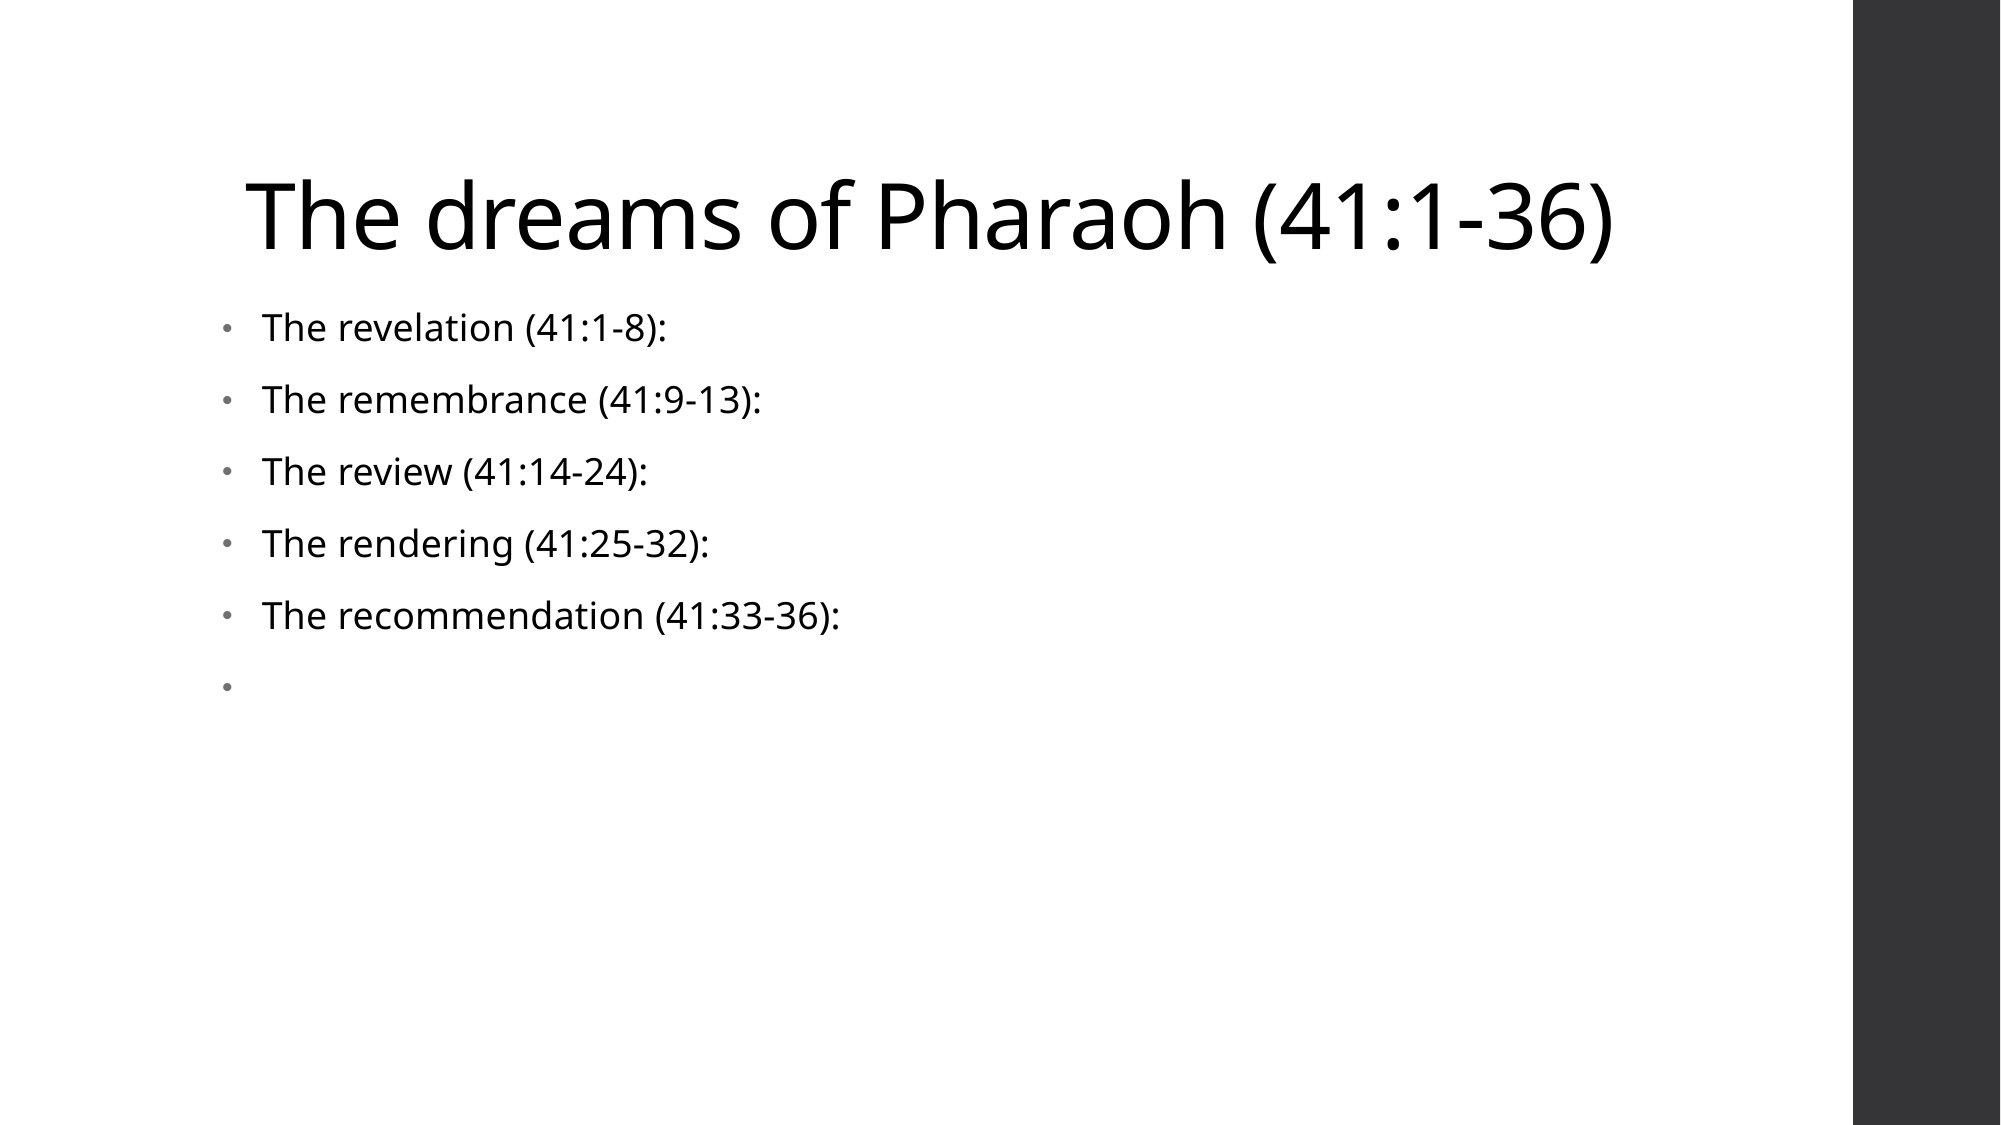

# The dreams of Pharaoh (41:1-36)
 The revelation (41:1-8):
 The remembrance (41:9-13):
 The review (41:14-24):
 The rendering (41:25-32):
 The recommendation (41:33-36):